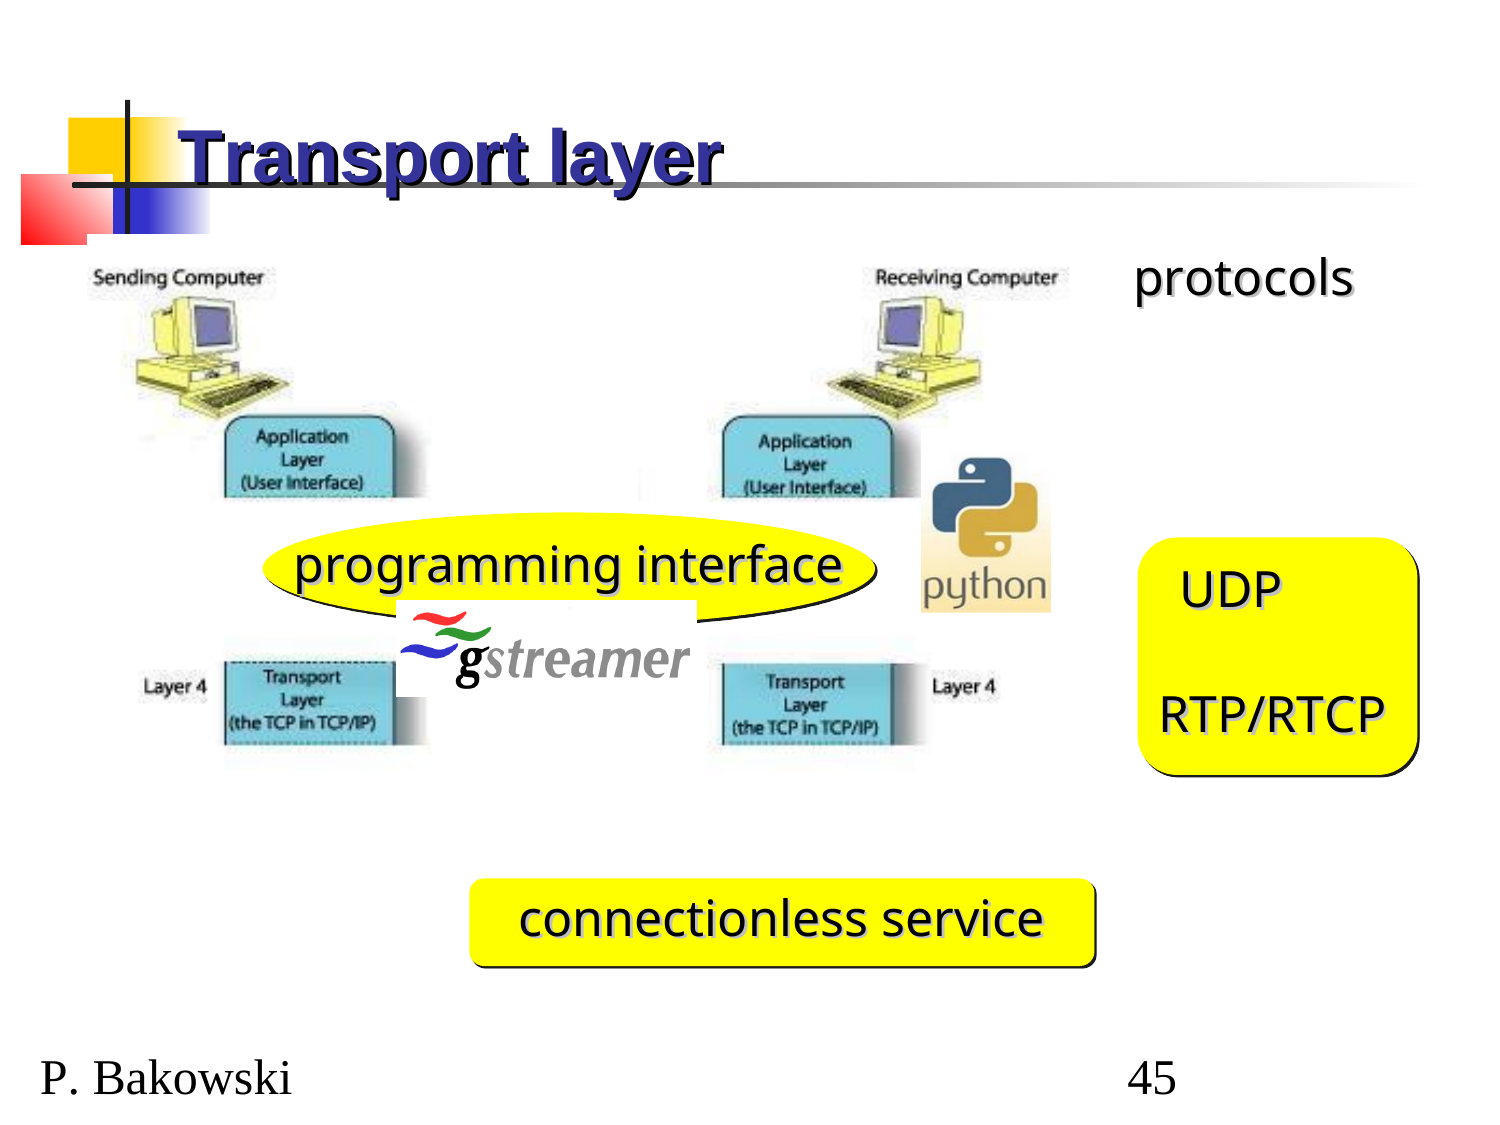

# Transport layer
protocols
programming interface
UDP
RTP/RTCP
connectionless service
P.Bakowski
45